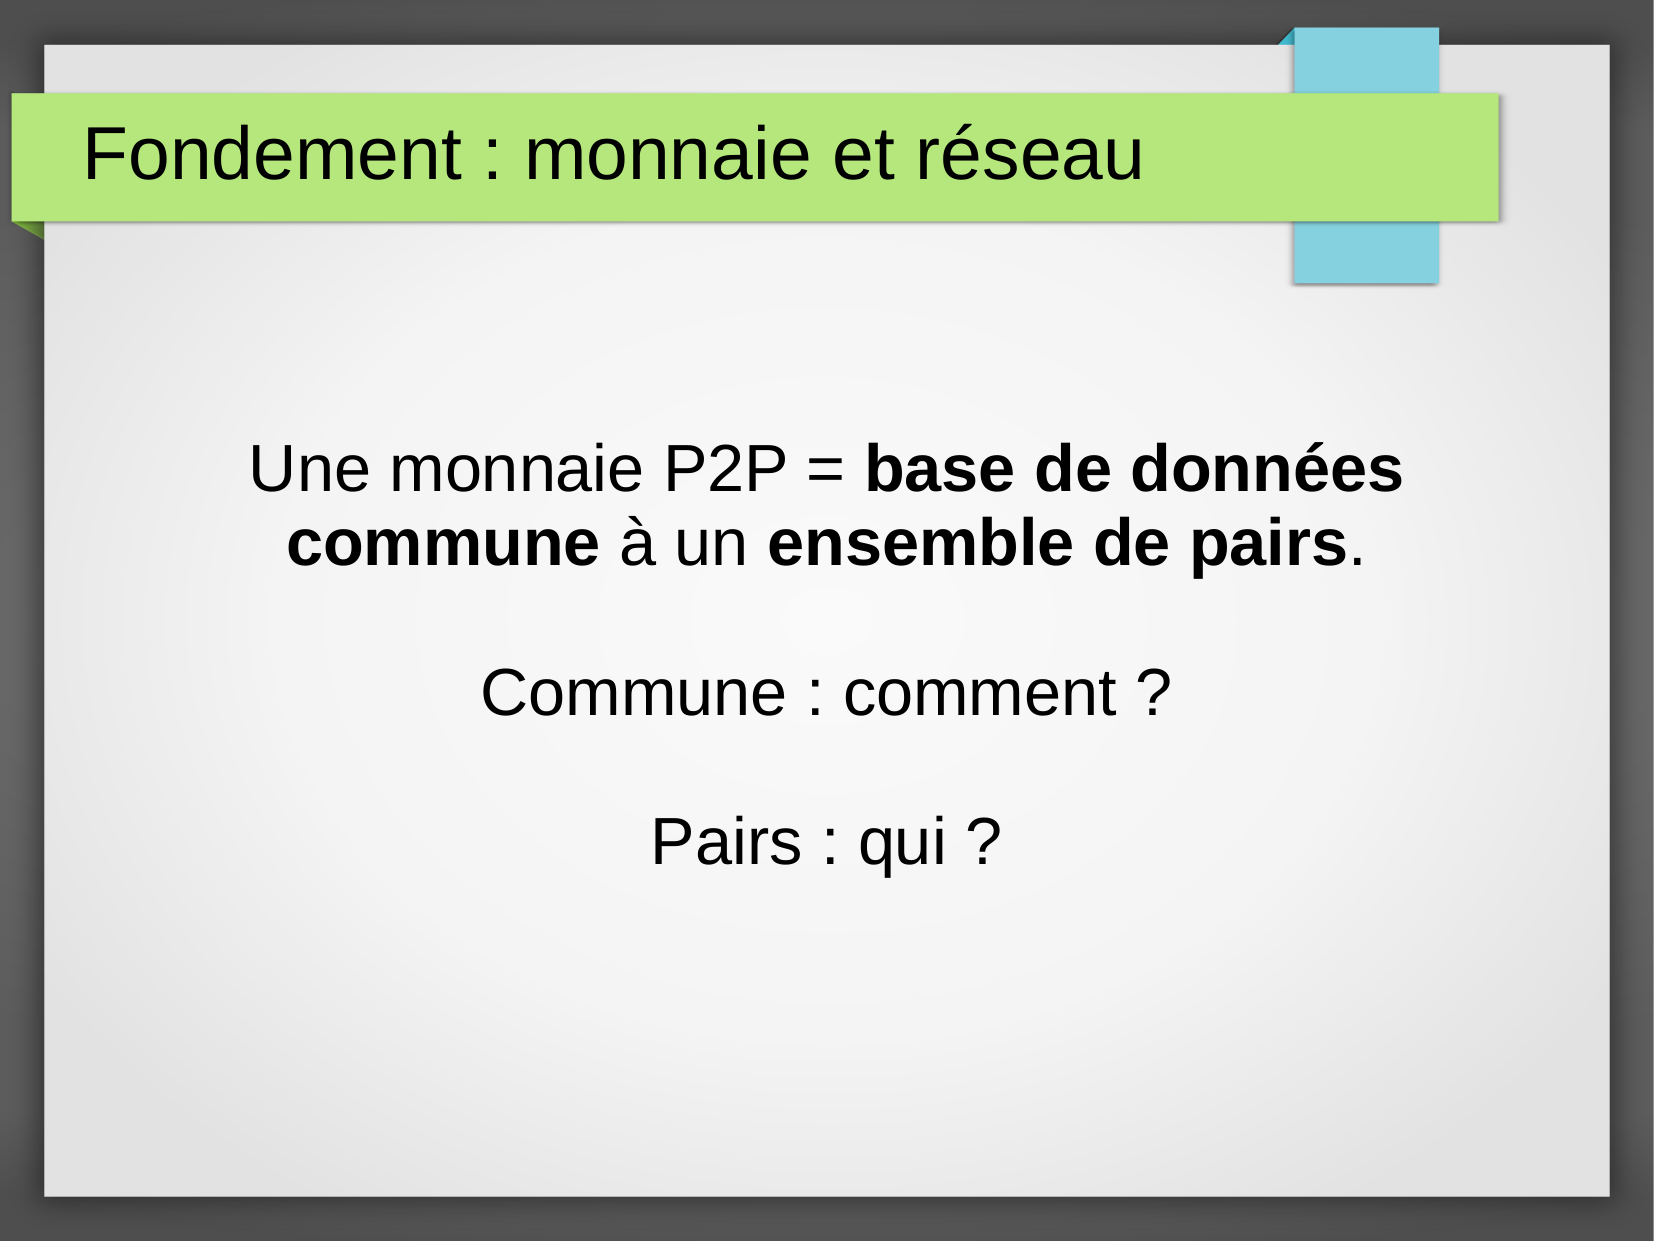

# Fondement : monnaie et réseau
Une monnaie P2P = base de données commune à un ensemble de pairs.
Commune : comment ?
Pairs : qui ?